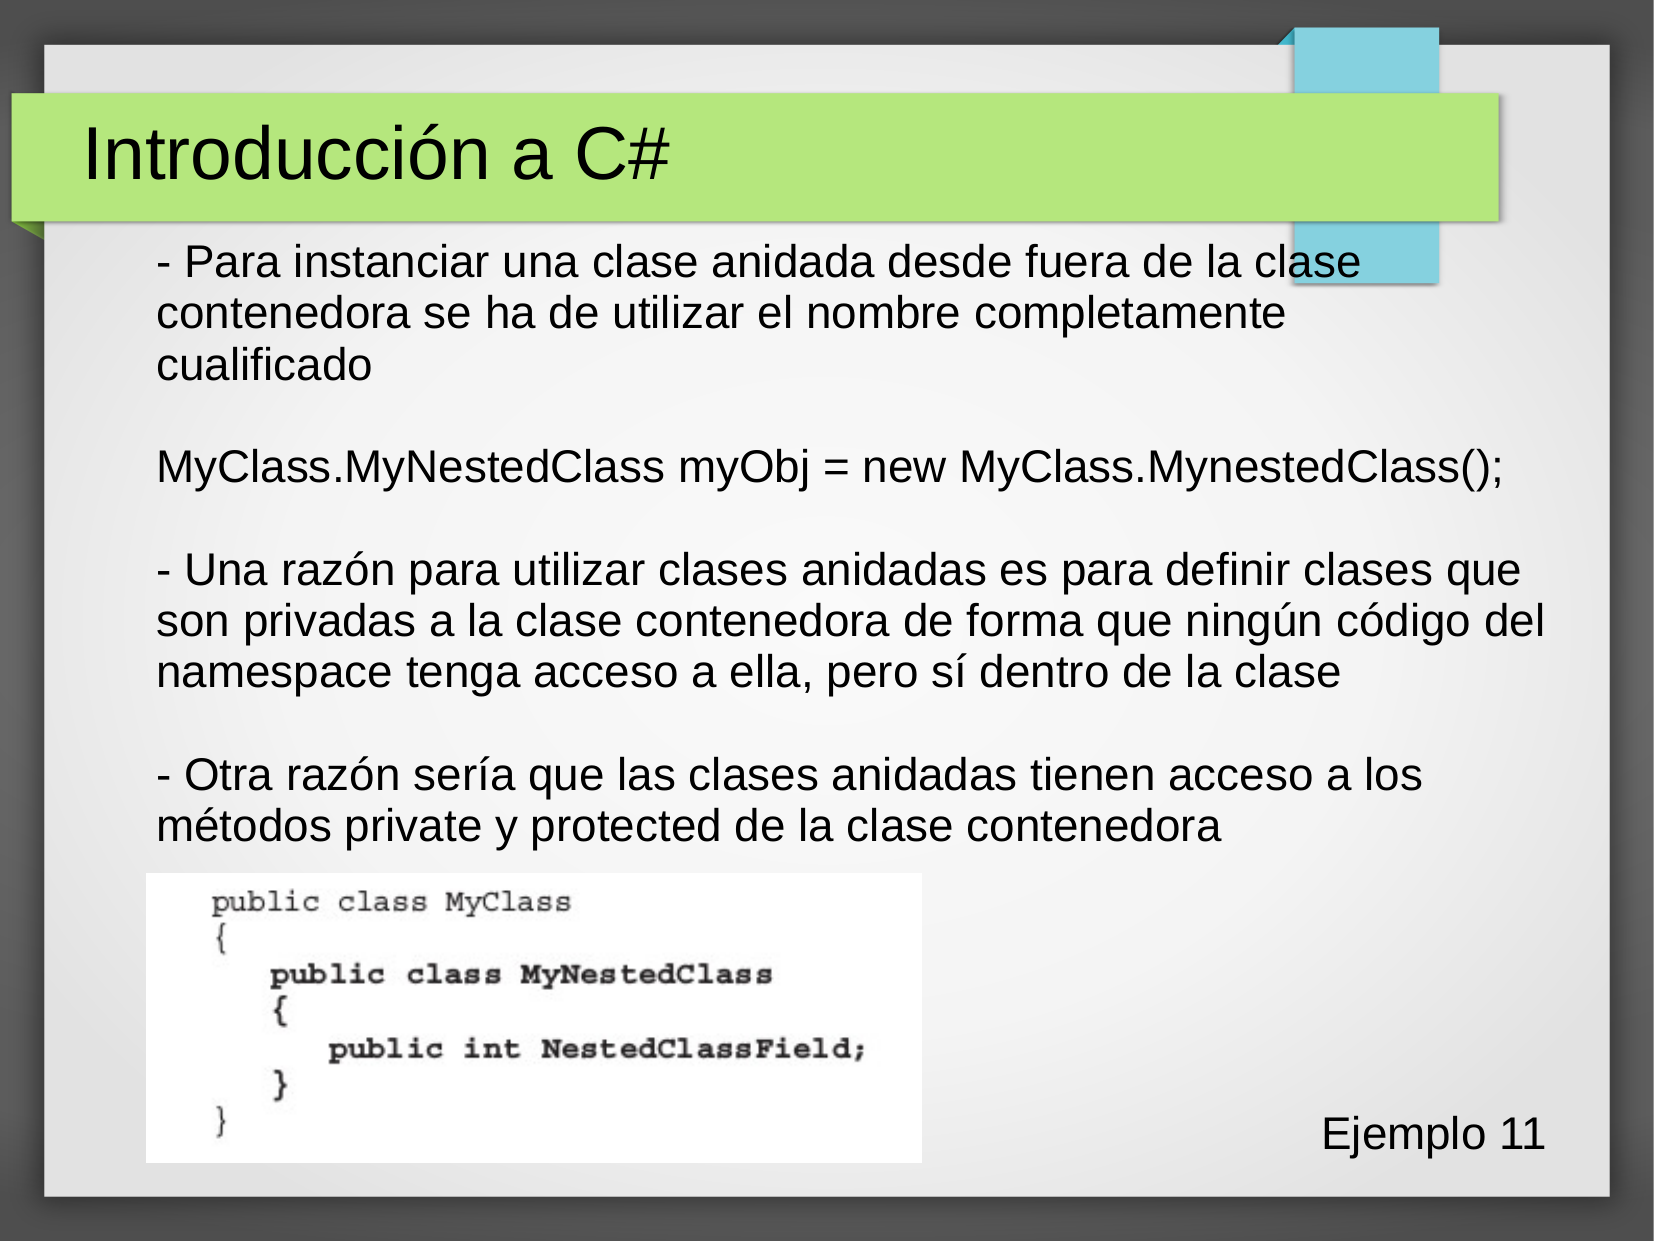

# Introducción a C#
	- Para instanciar una clase anidada desde fuera de la clase 			contenedora se ha de utilizar el nombre completamente 				cualificado
	MyClass.MyNestedClass myObj = new MyClass.MynestedClass();
	- Una razón para utilizar clases anidadas es para definir clases que 	son privadas a la clase contenedora de forma que ningún código del 	namespace tenga acceso a ella, pero sí dentro de la clase
	- Otra razón sería que las clases anidadas tienen acceso a los 		métodos private y protected de la clase contenedora
Ejemplo 11